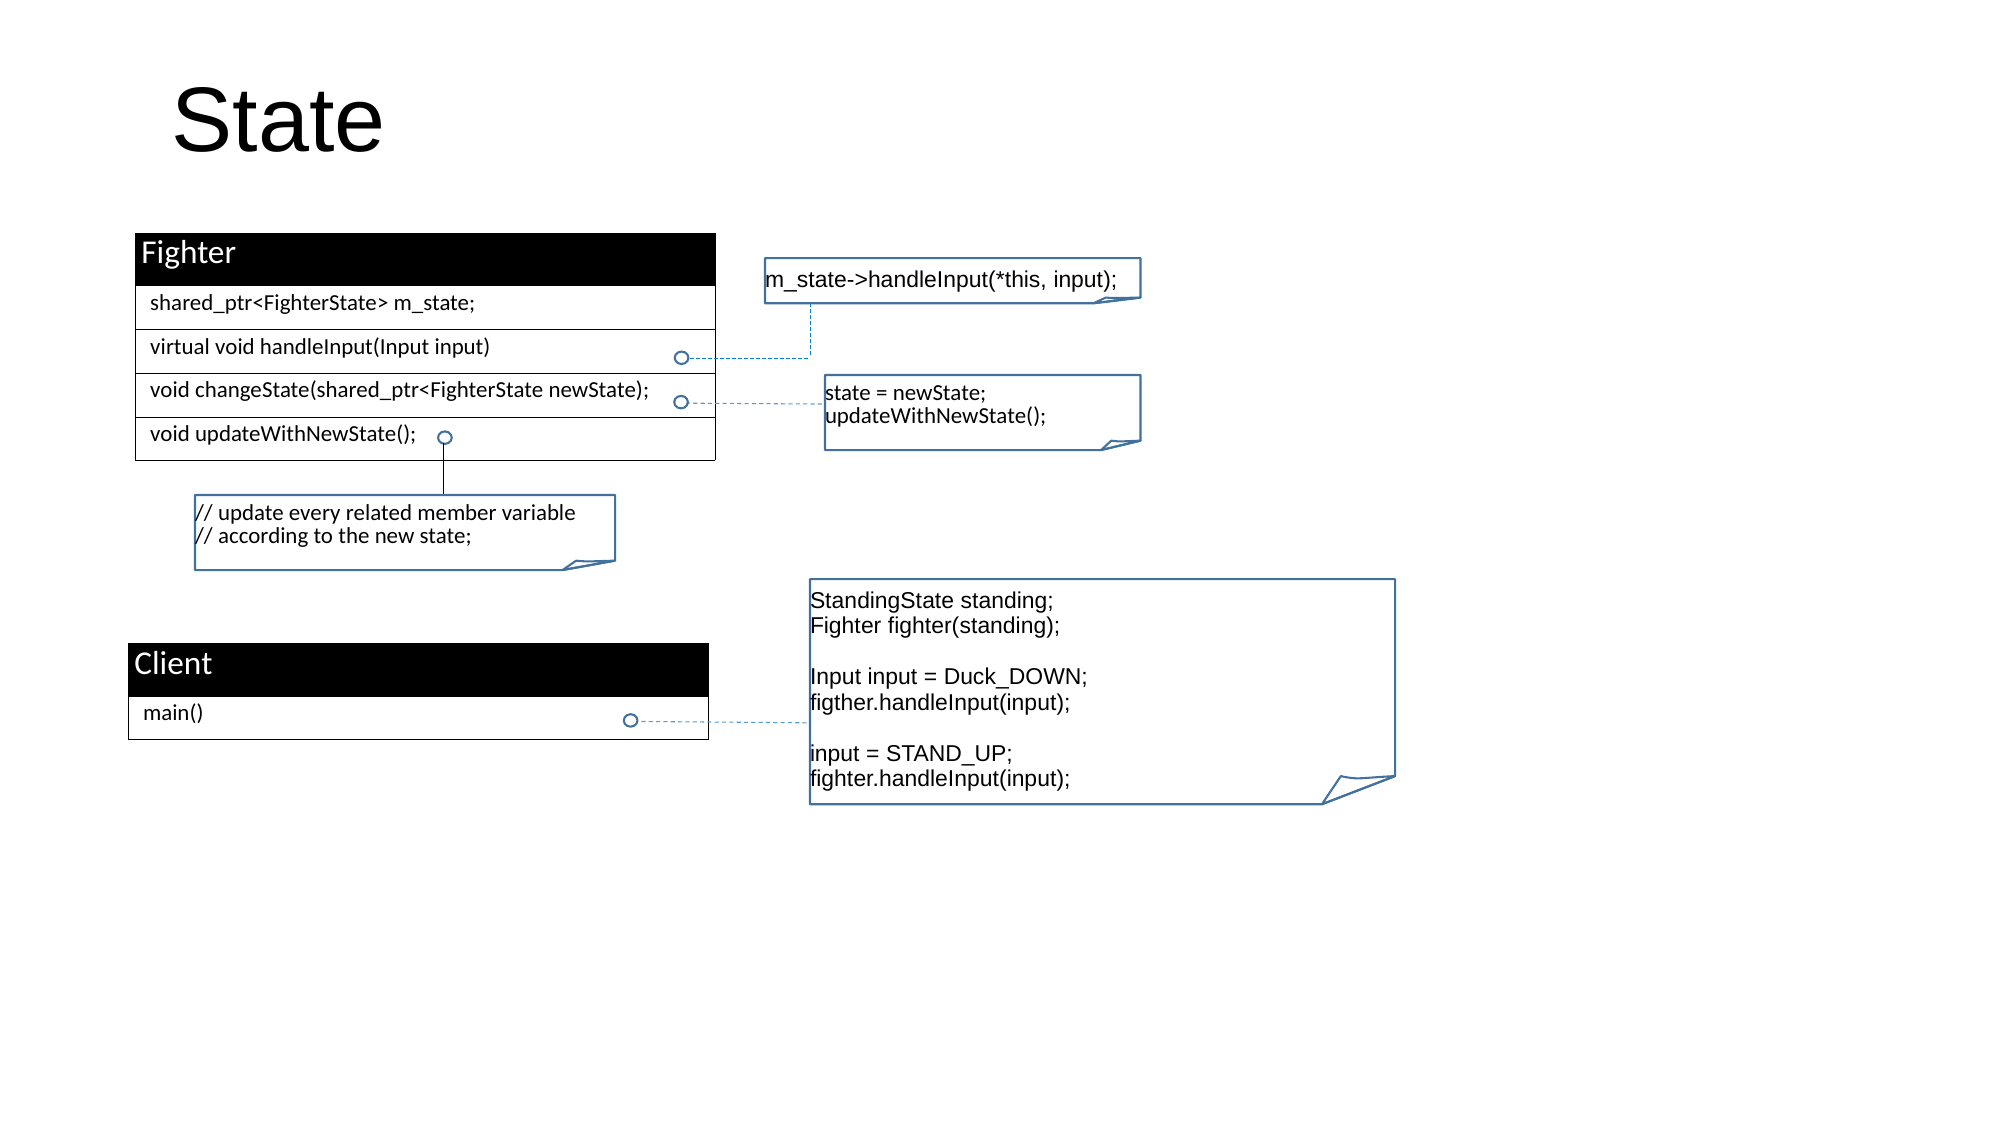

# State
| Fighter |
| --- |
| shared\_ptr<FighterState> m\_state; |
| virtual void handleInput(Input input) |
| void changeState(shared\_ptr<FighterState newState); |
| void updateWithNewState(); |
m_state->handleInput(*this, input);
state = newState;
updateWithNewState();
// update every related member variable
// according to the new state;
StandingState standing;
Fighter fighter(standing);
Input input = Duck_DOWN;
figther.handleInput(input);
input = STAND_UP;
fighter.handleInput(input);
| Client |
| --- |
| main() |